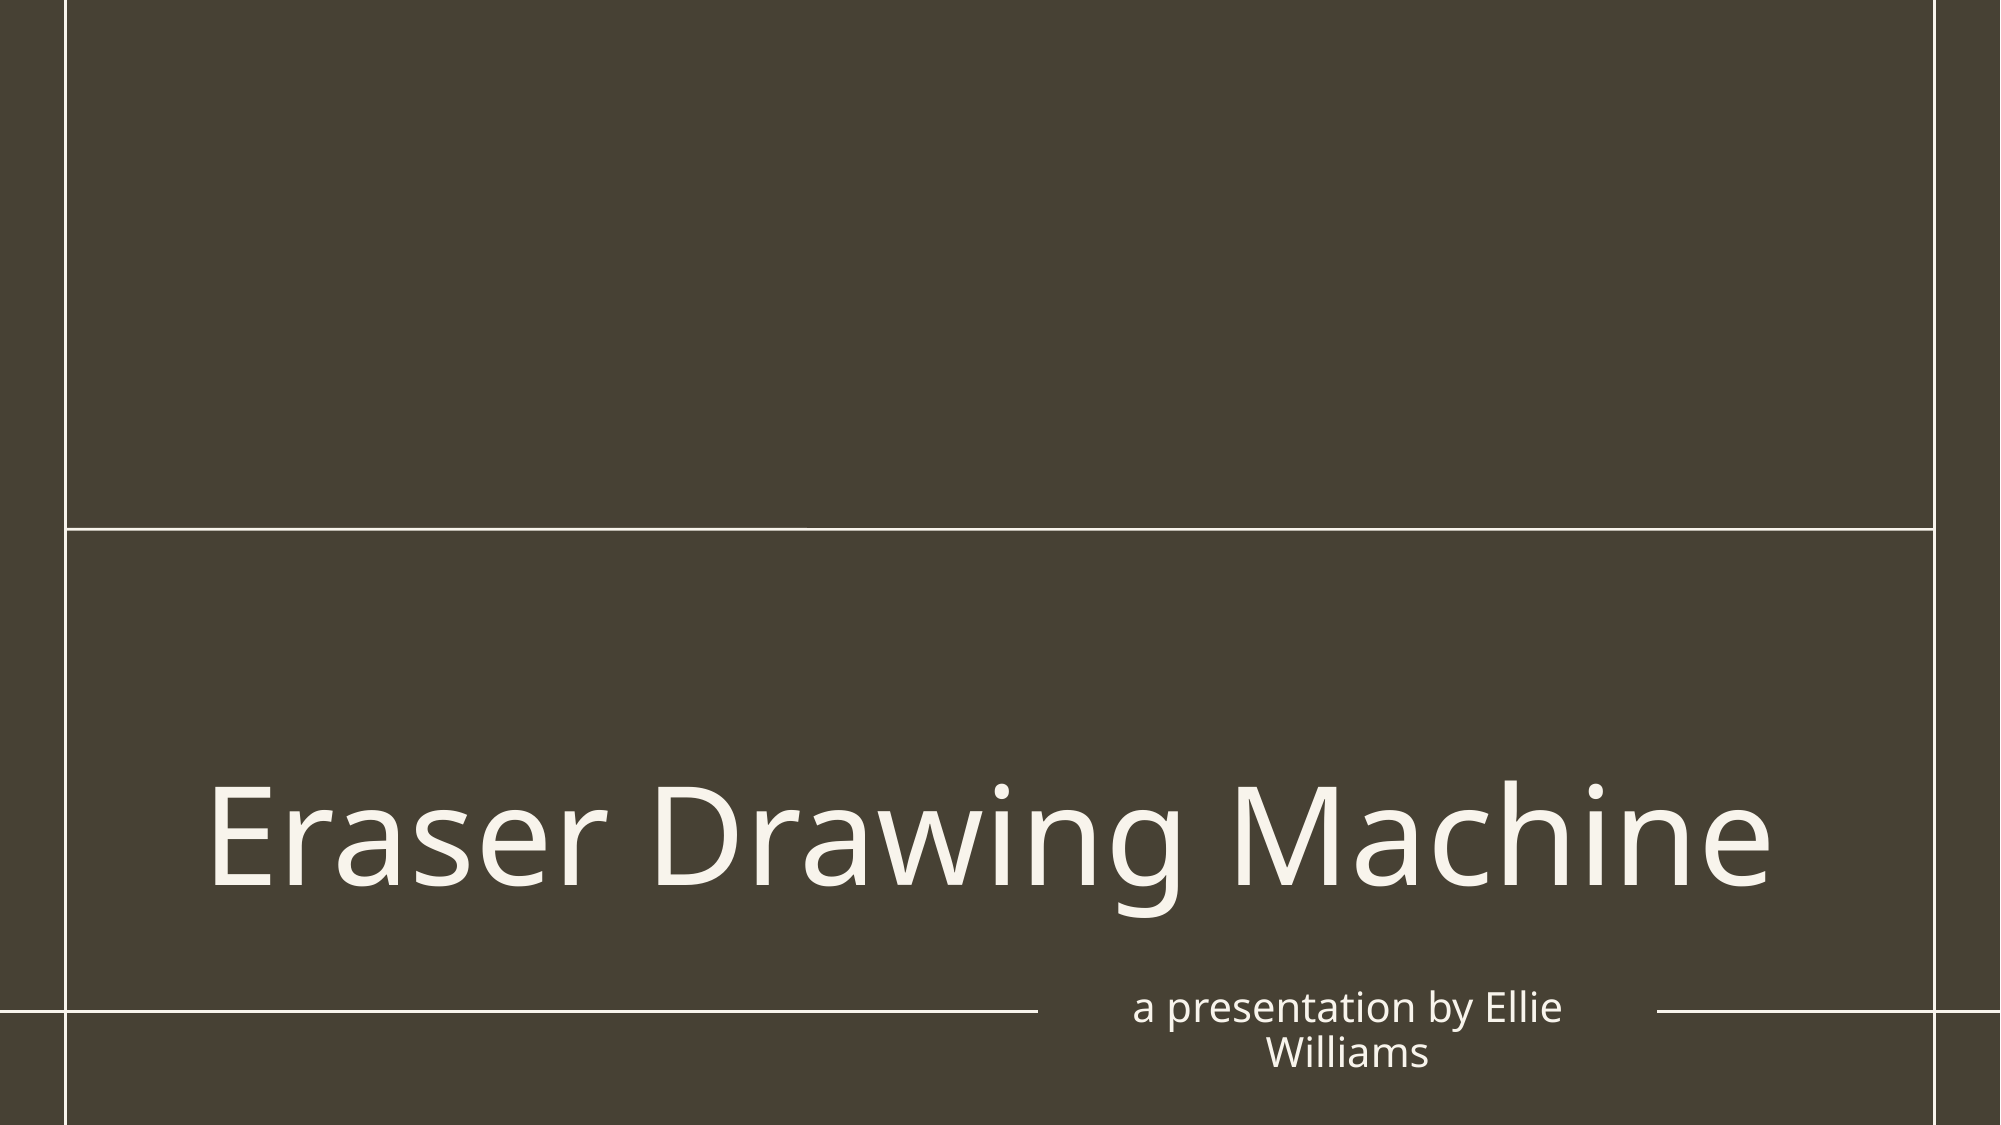

# Eraser Drawing Machine
a presentation by Ellie Williams